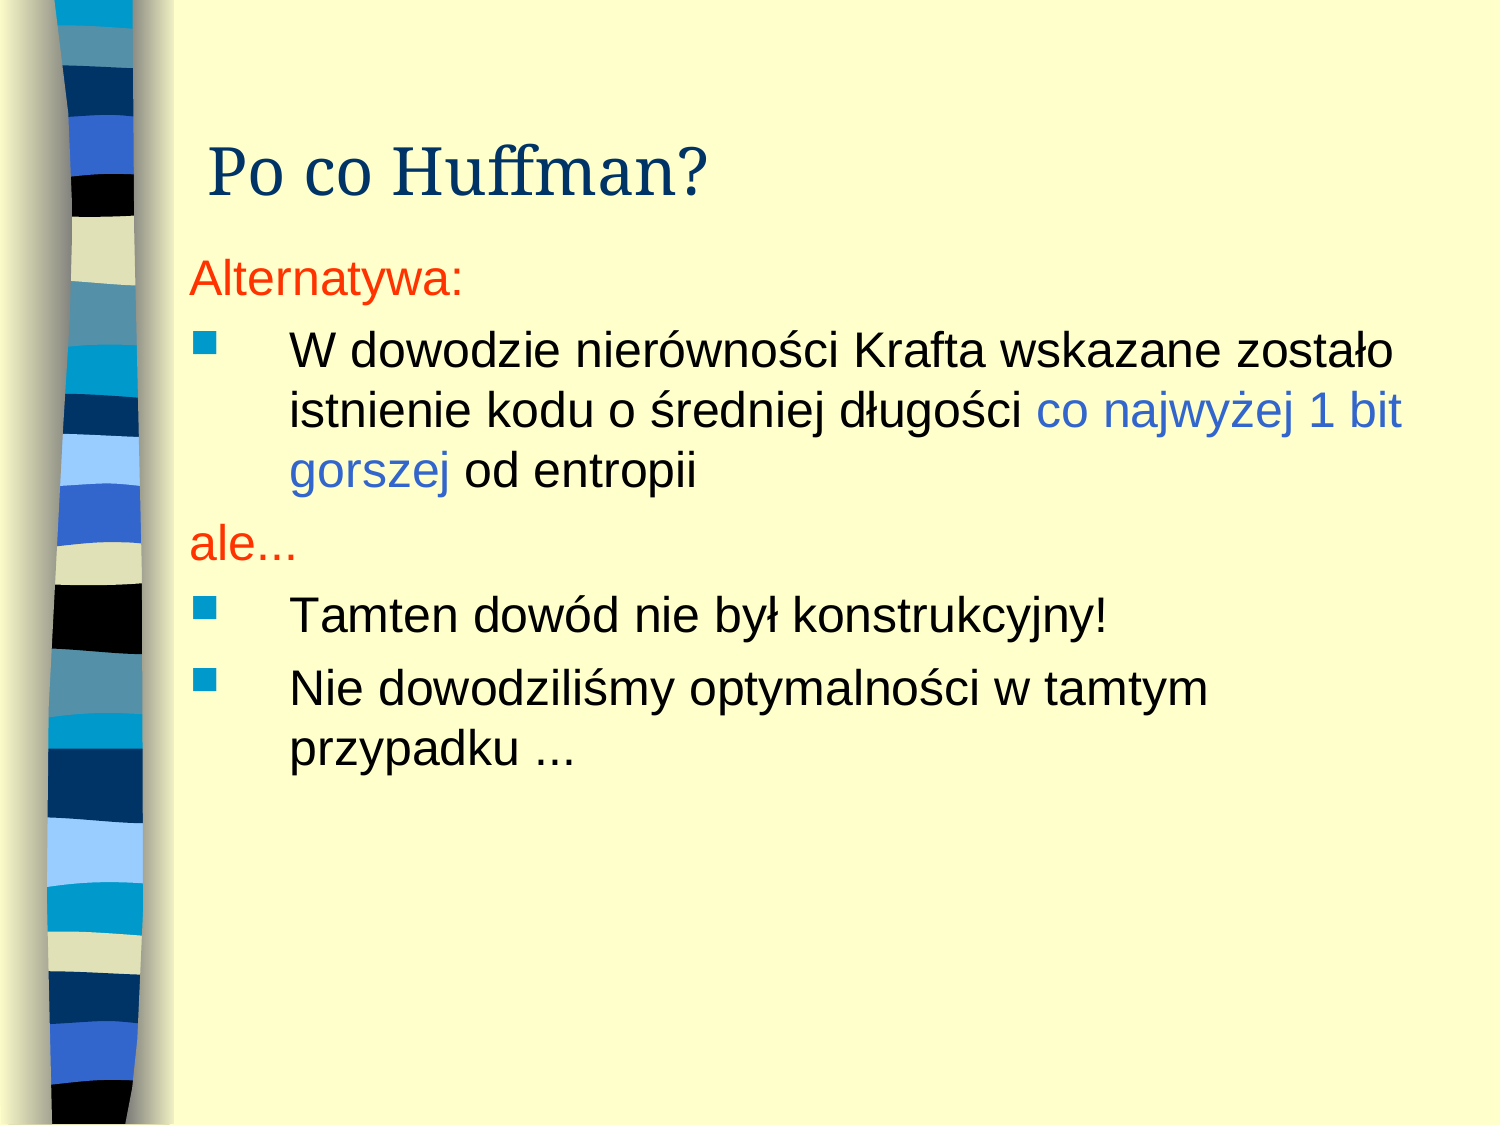

# Po co Huffman?
Alternatywa:
W dowodzie nierówności Krafta wskazane zostało istnienie kodu o średniej długości co najwyżej 1 bit gorszej od entropii
ale...
Tamten dowód nie był konstrukcyjny!
Nie dowodziliśmy optymalności w tamtym przypadku ...